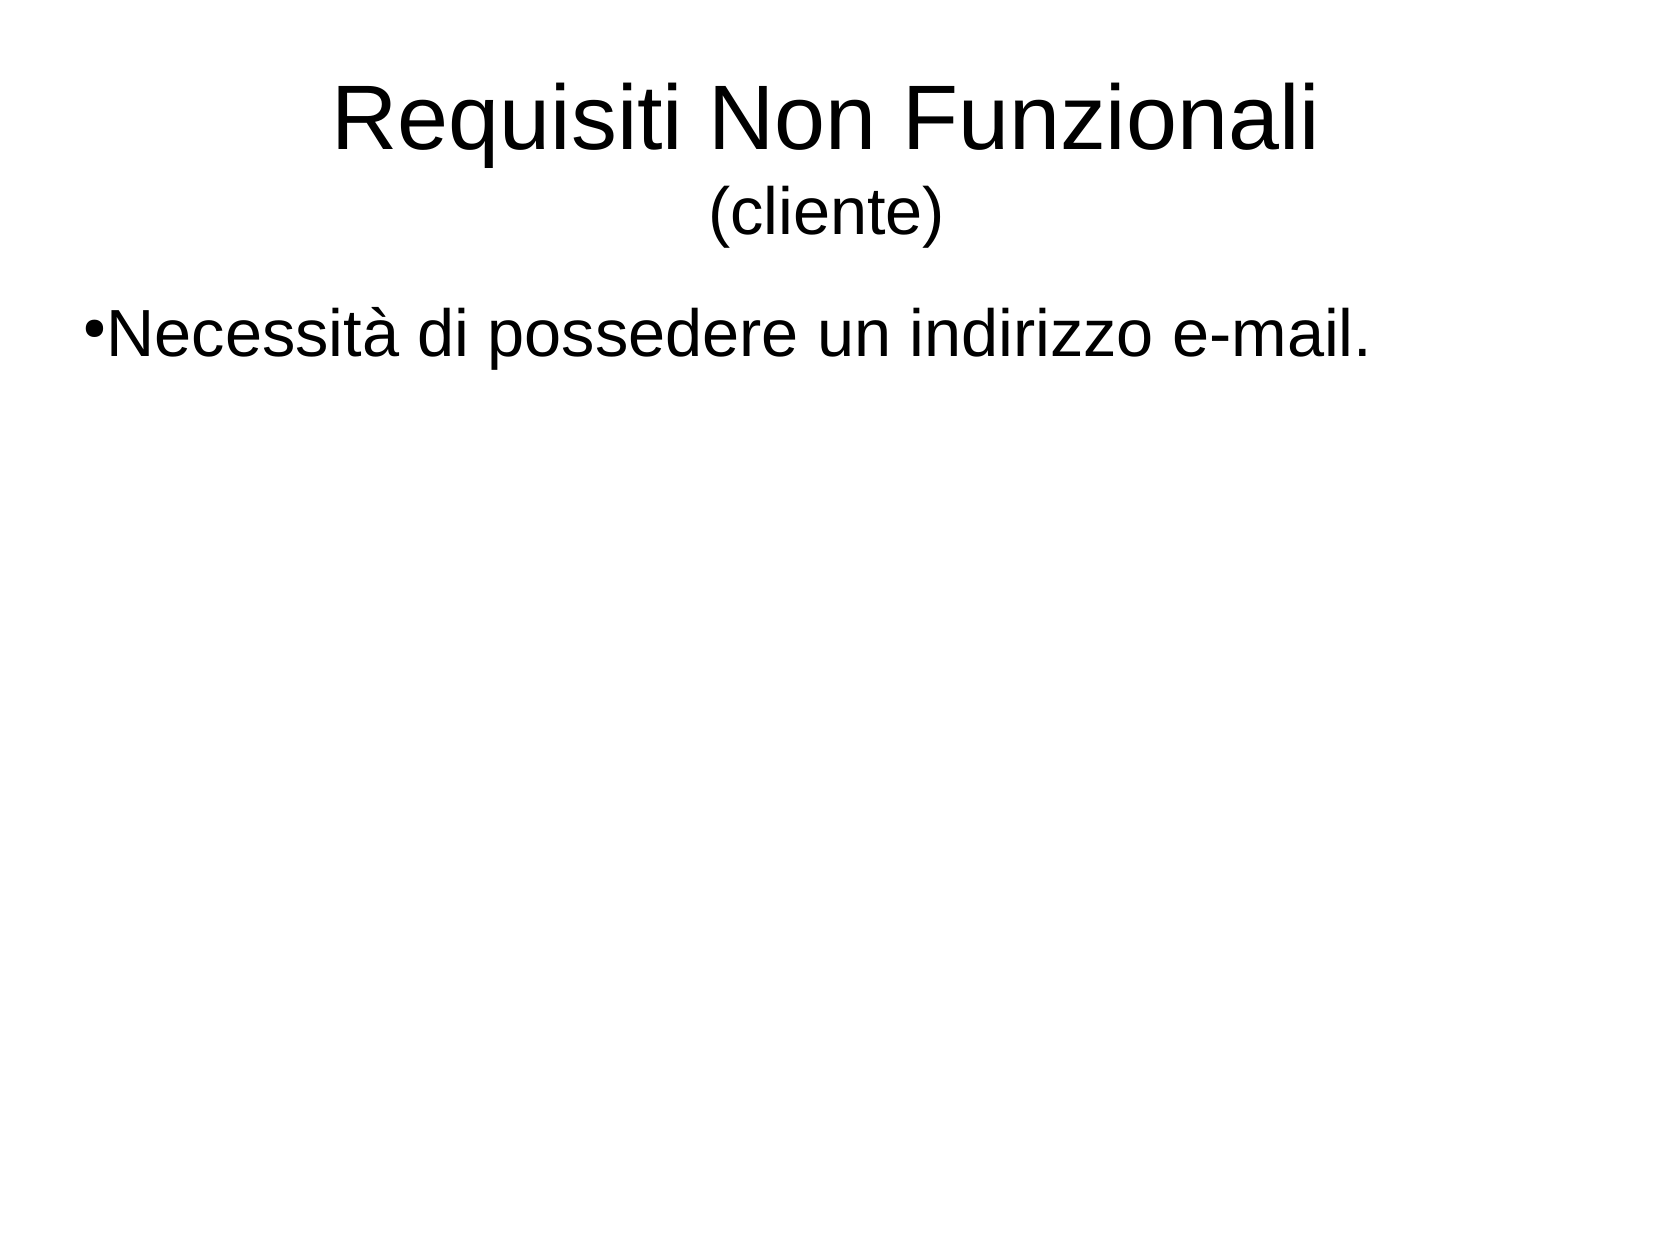

# Requisiti Non Funzionali (cliente)
Necessità di possedere un indirizzo e-mail.